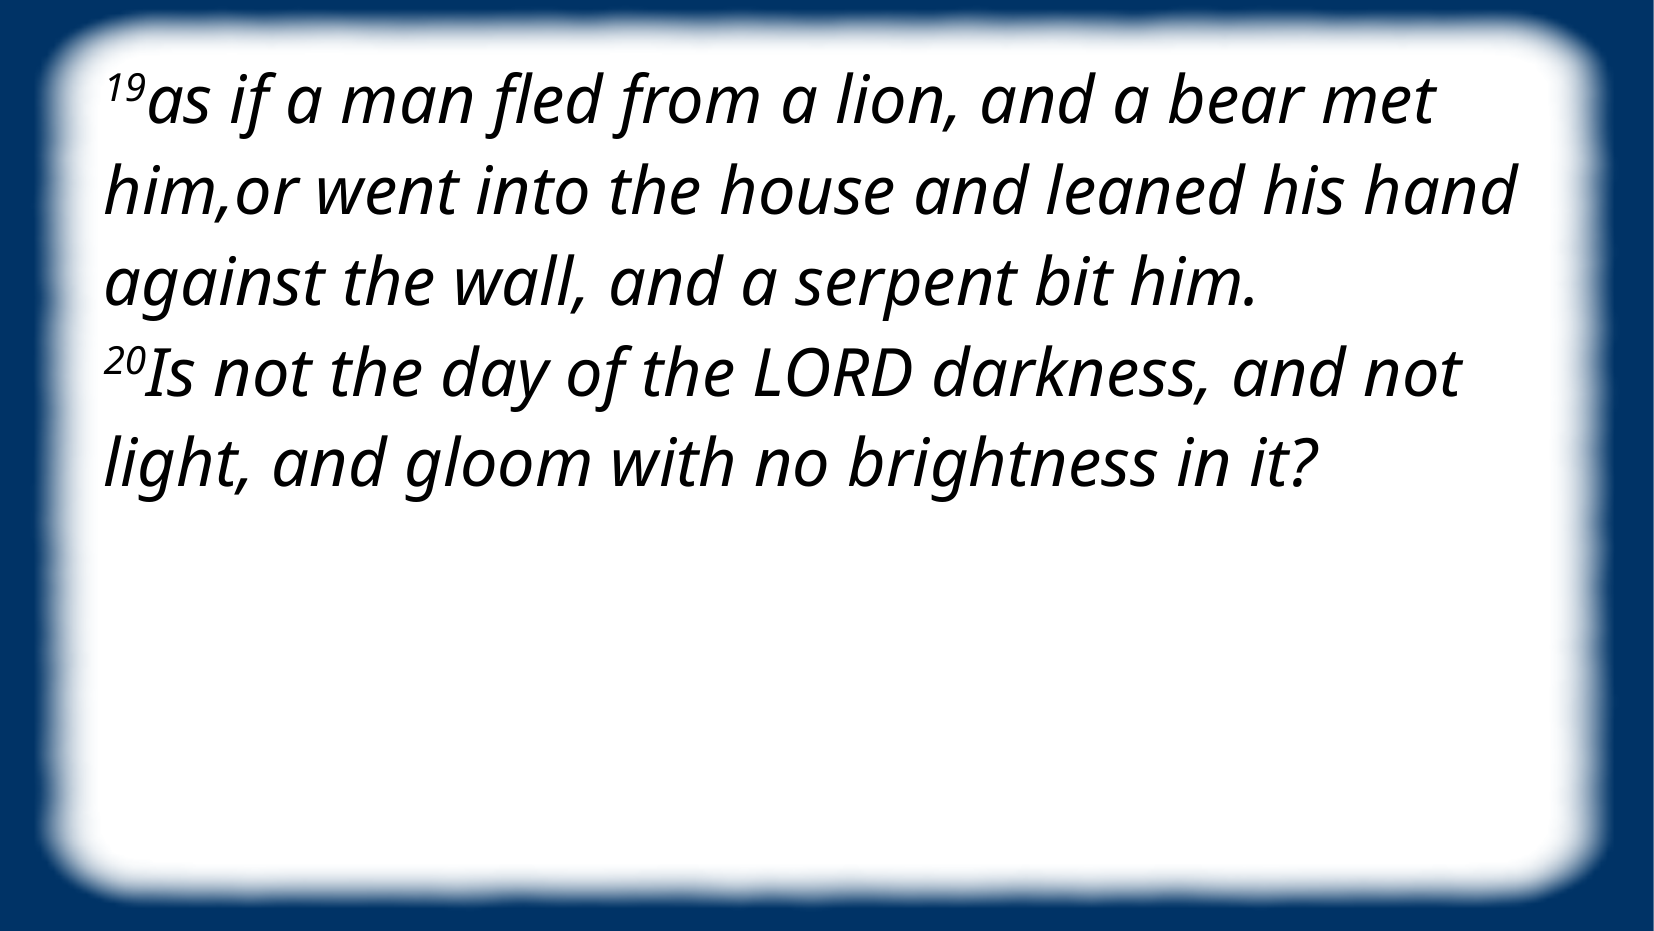

19as if a man fled from a lion, and a bear met him,or went into the house and leaned his hand against the wall, and a serpent bit him.
20Is not the day of the LORD darkness, and not light, and gloom with no brightness in it?